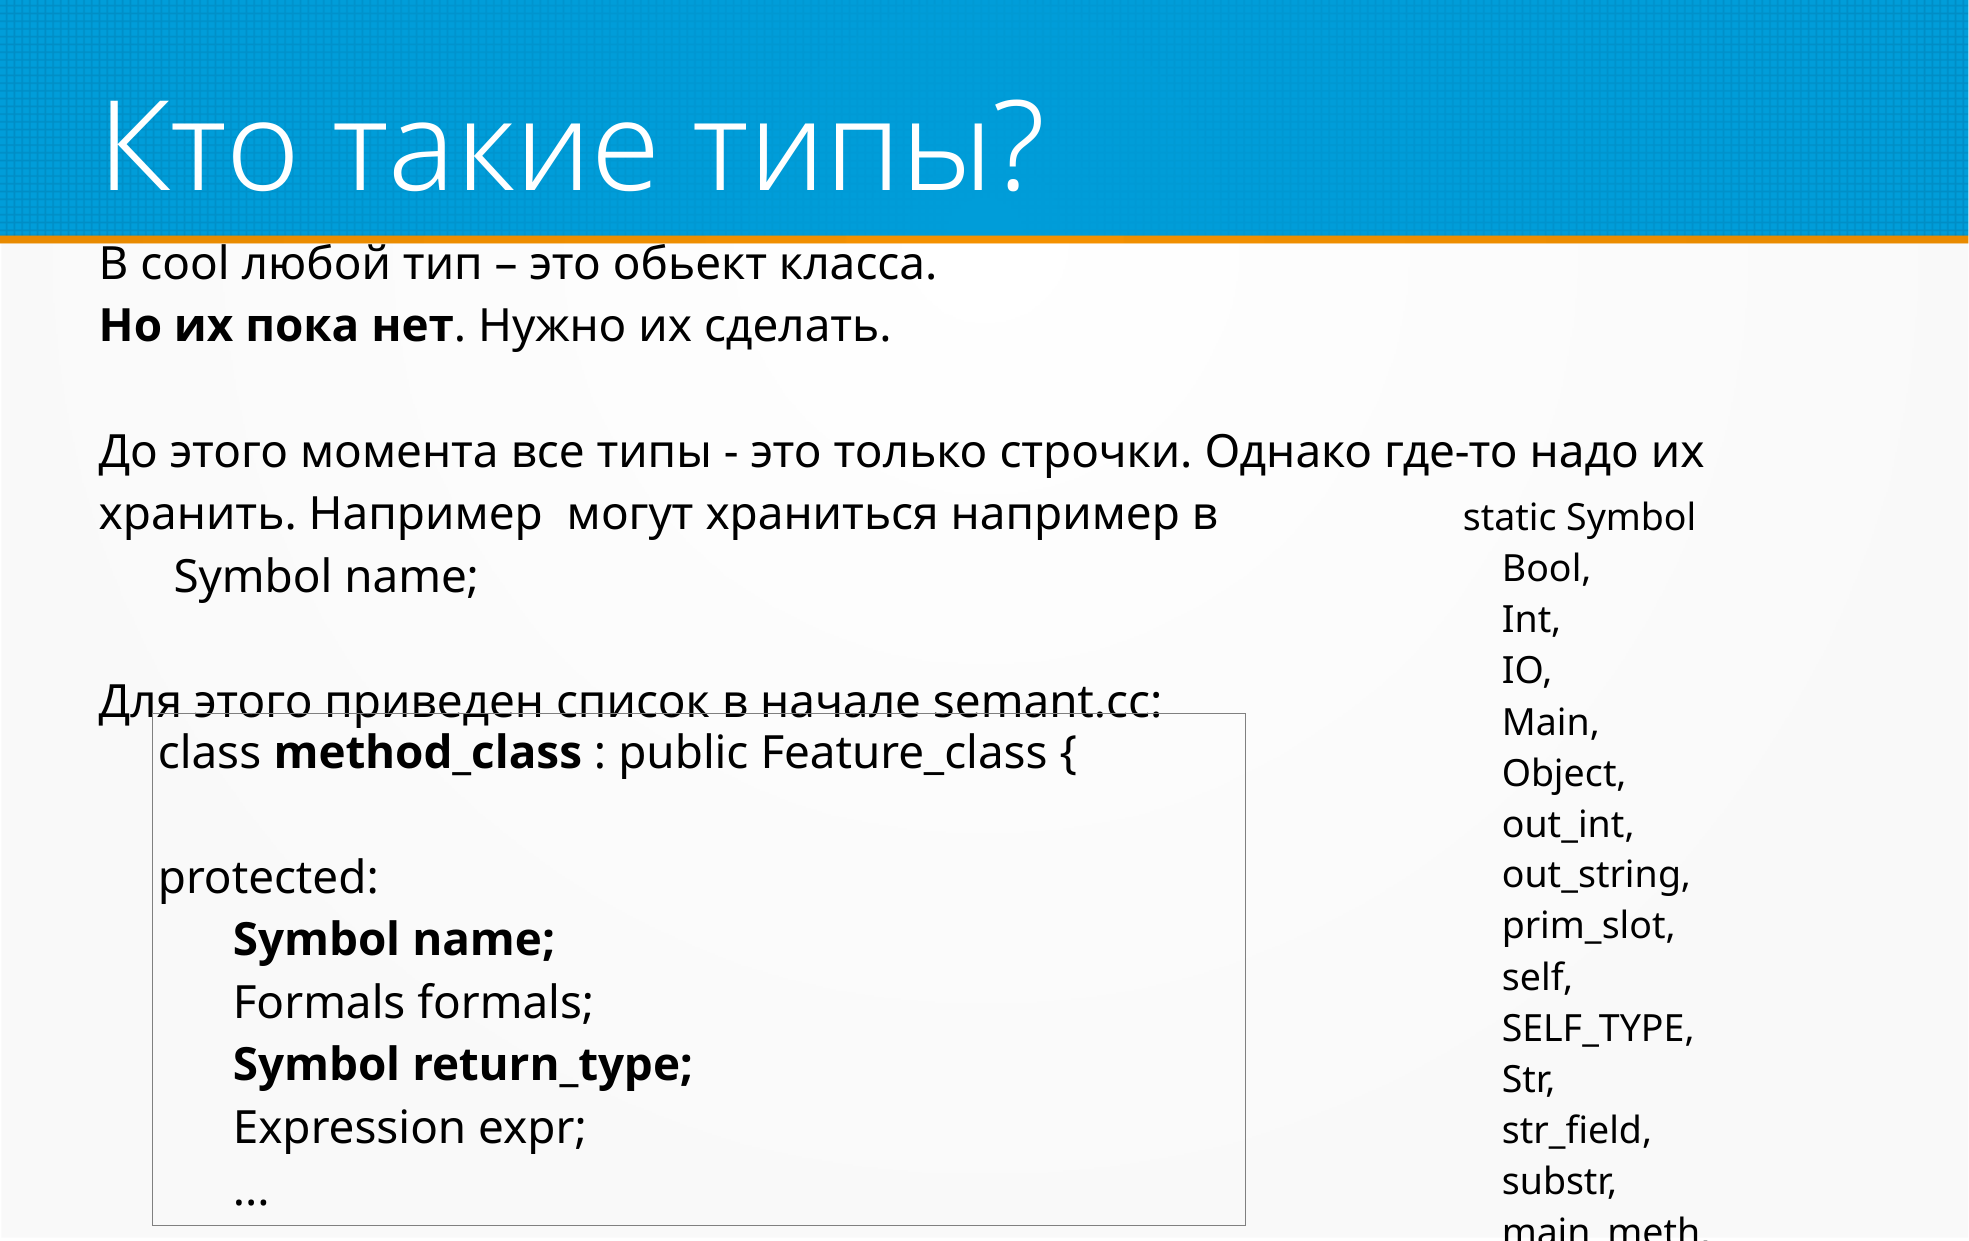

# Кто такие типы?
В cool любой тип – это обьект класса.
Но их пока нет. Нужно их сделать.
До этого момента все типы - это только строчки. Однако где-то надо их хранить. Например могут храниться например в
	Symbol name;
Для этого приведен список в начале semant.cc:
static Symbol
 Bool,
 Int,
 IO,
 Main,
 Object,
 out_int,
 out_string,
 prim_slot,
 self,
 SELF_TYPE,
 Str,
 str_field,
 substr,
 main_meth,
 No_class,
 No_type,
 type_name,
 val;
class method_class : public Feature_class {
protected:
	Symbol name;
	Formals formals;
	Symbol return_type;
	Expression expr;
	...